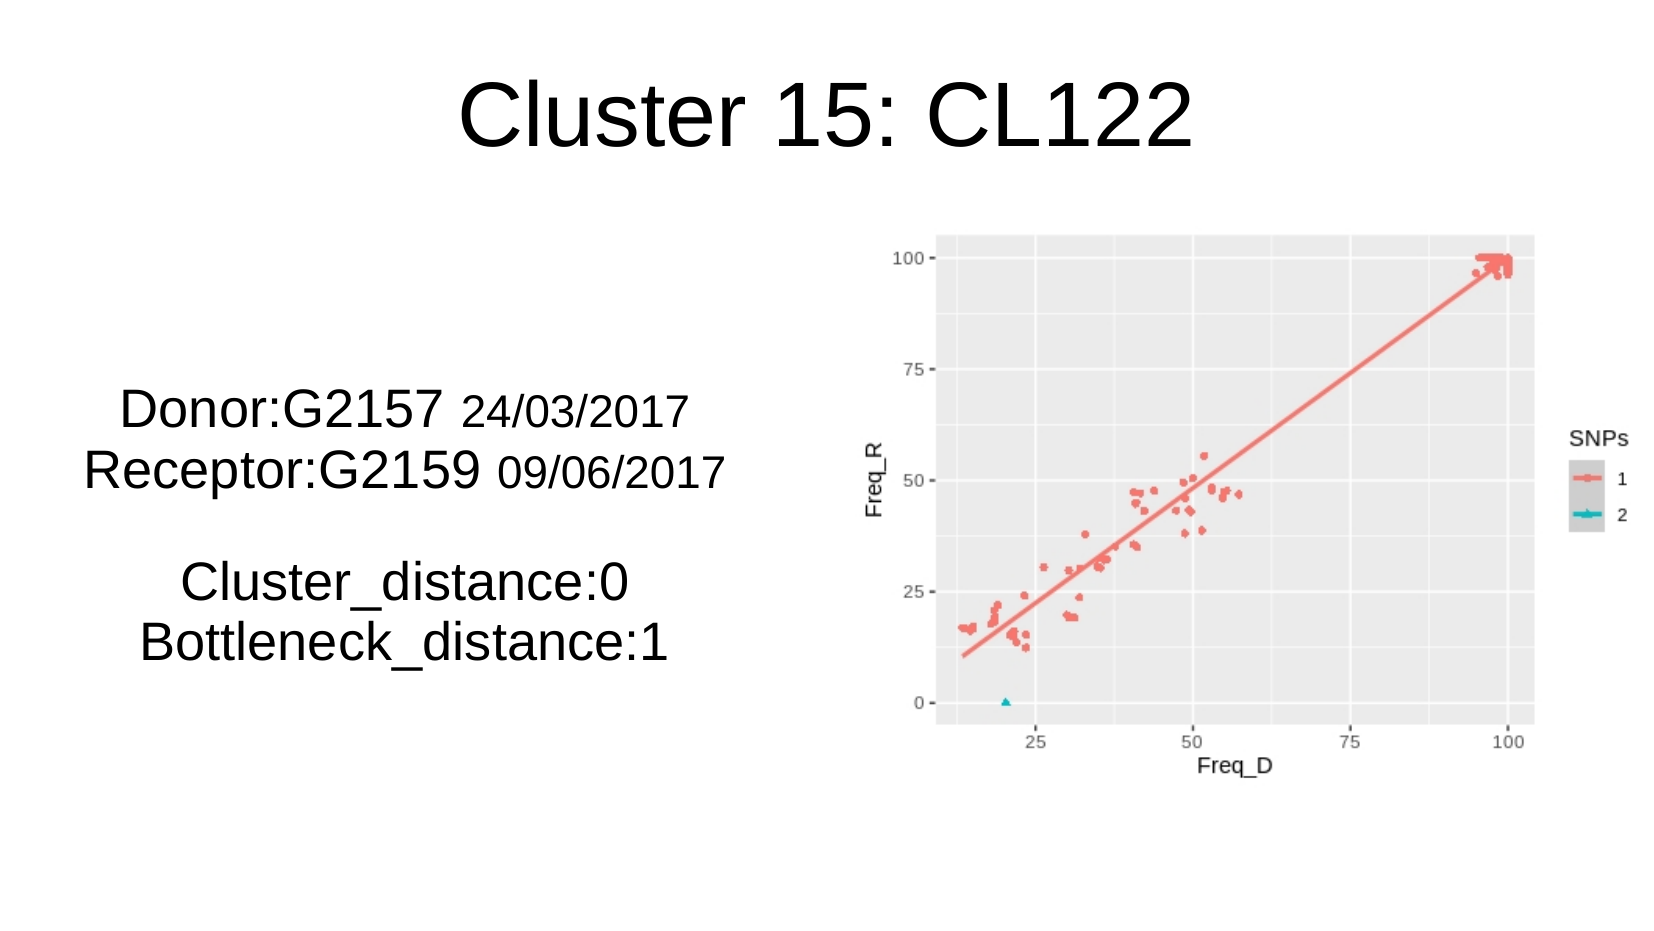

# Cluster 15: CL122
Donor:G2157 24/03/2017
Receptor:G2159 09/06/2017
Cluster_distance:0
Bottleneck_distance:1